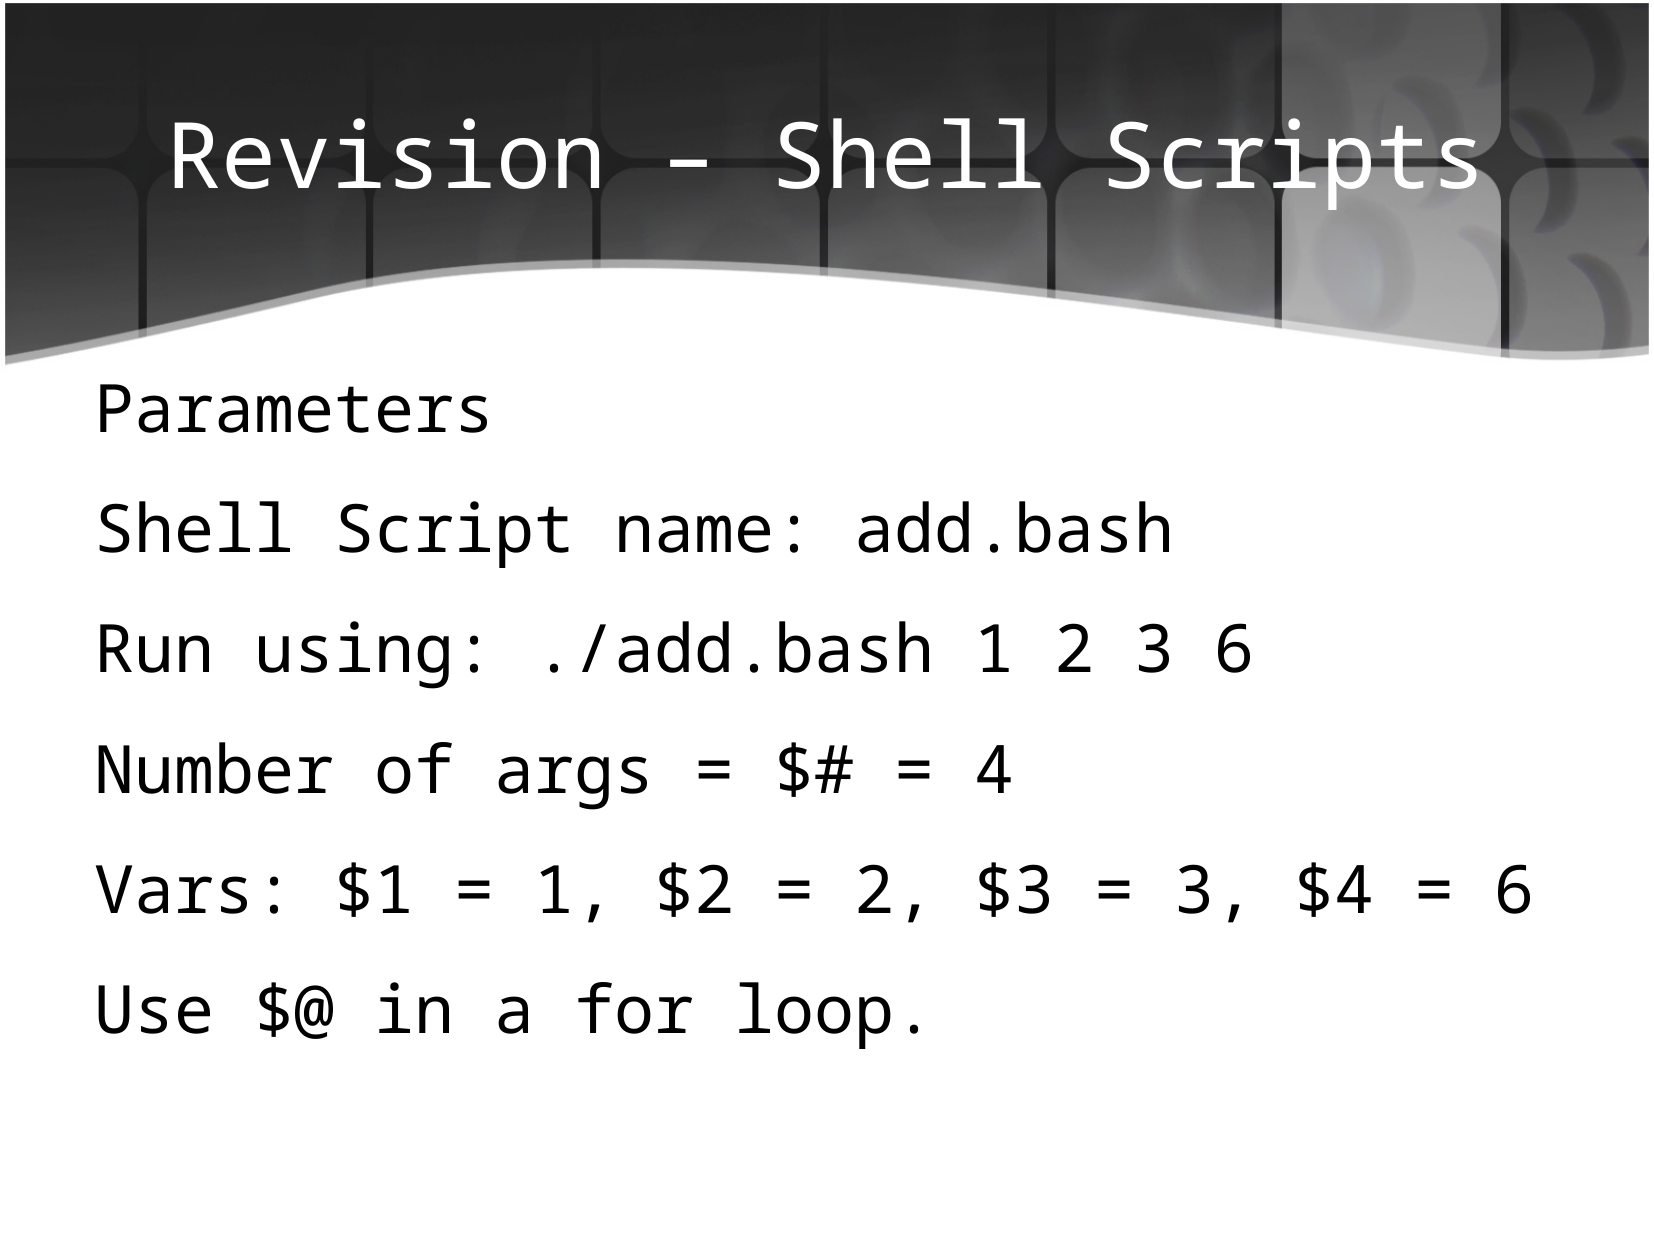

# Revision – Shell Scripts
Parameters
Shell Script name: add.bash
Run using: ./add.bash 1 2 3 6
Number of args = $# = 4
Vars: $1 = 1, $2 = 2, $3 = 3, $4 = 6
Use $@ in a for loop.